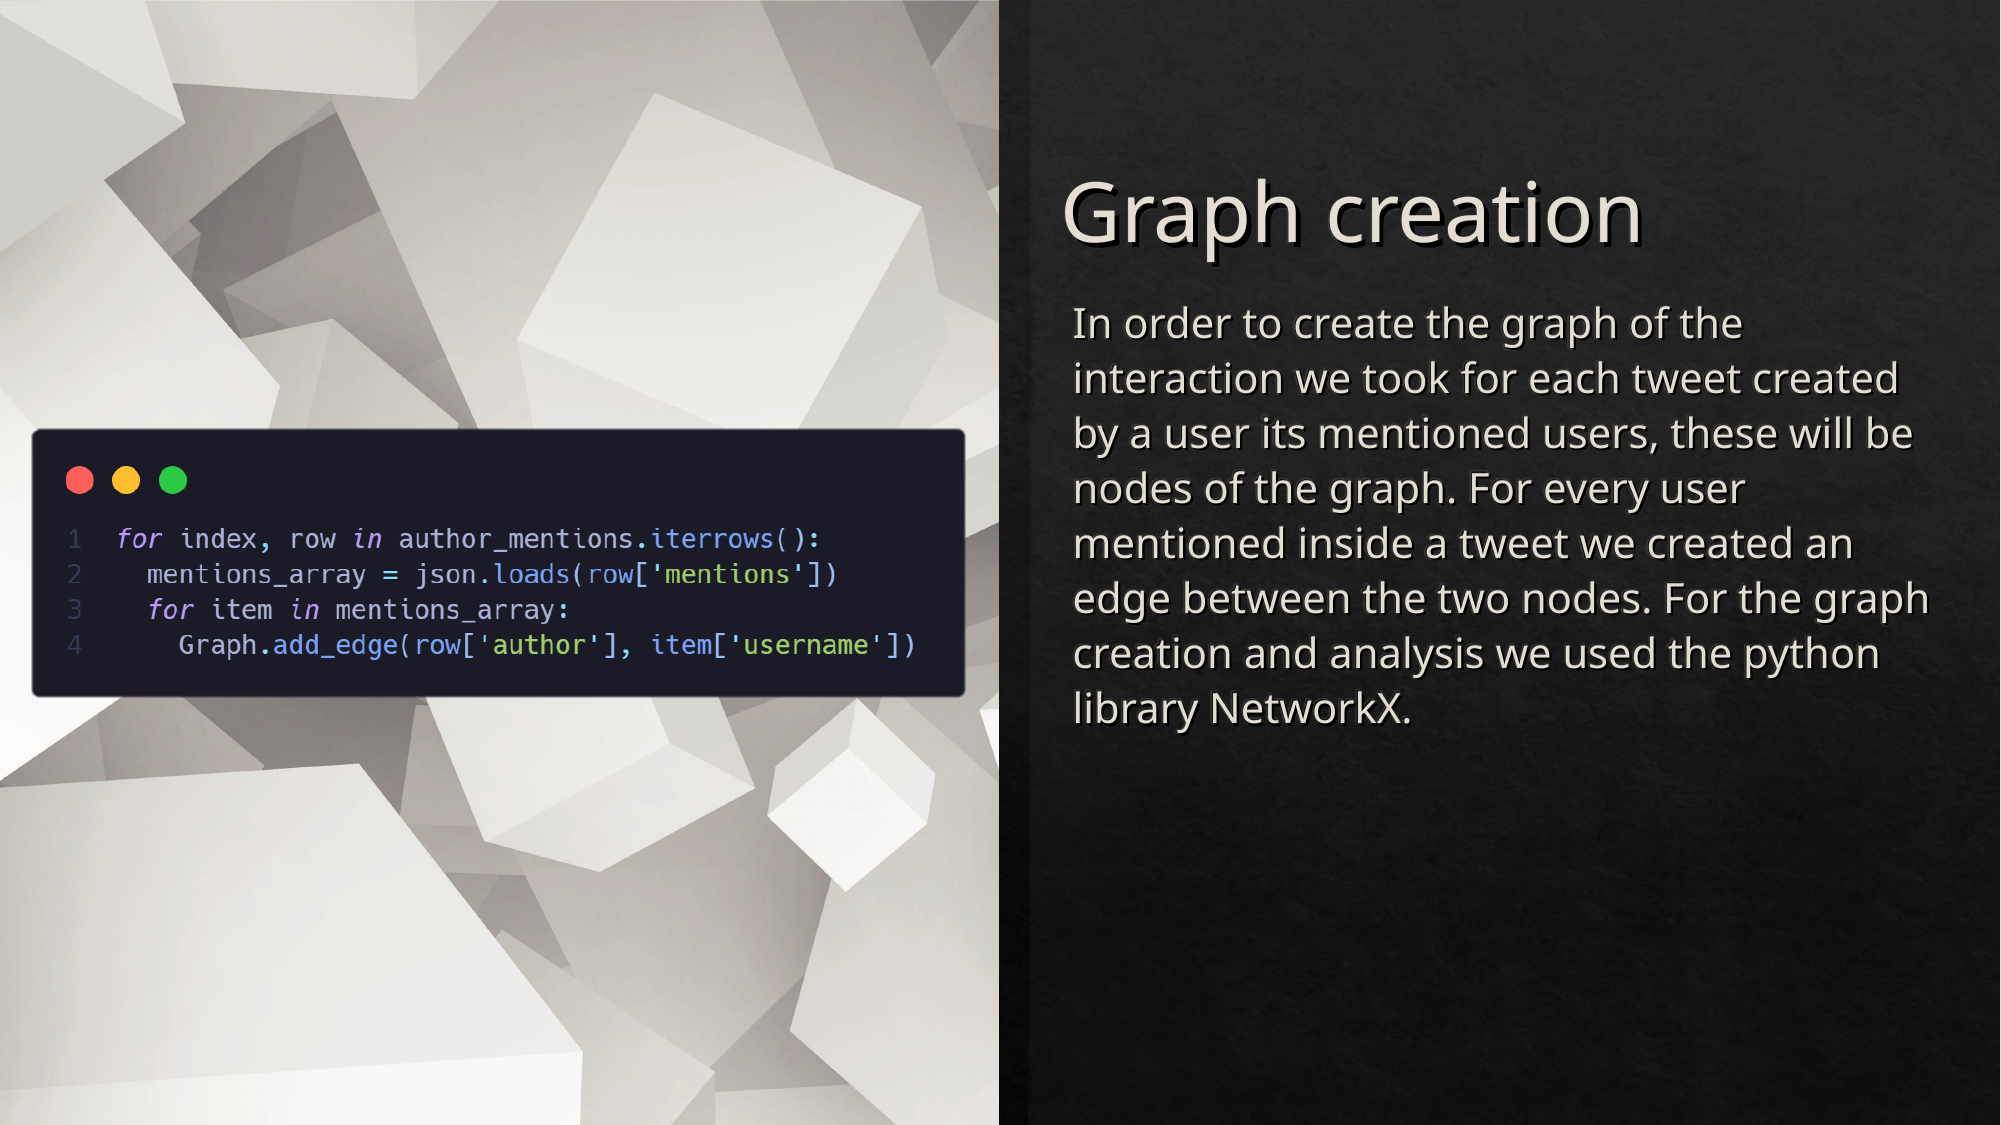

# Graph creation
In order to create the graph of the interaction we took for each tweet created by a user its mentioned users, these will be nodes of the graph. For every user mentioned inside a tweet we created an edge between the two nodes. For the graph creation and analysis we used the python library NetworkX.